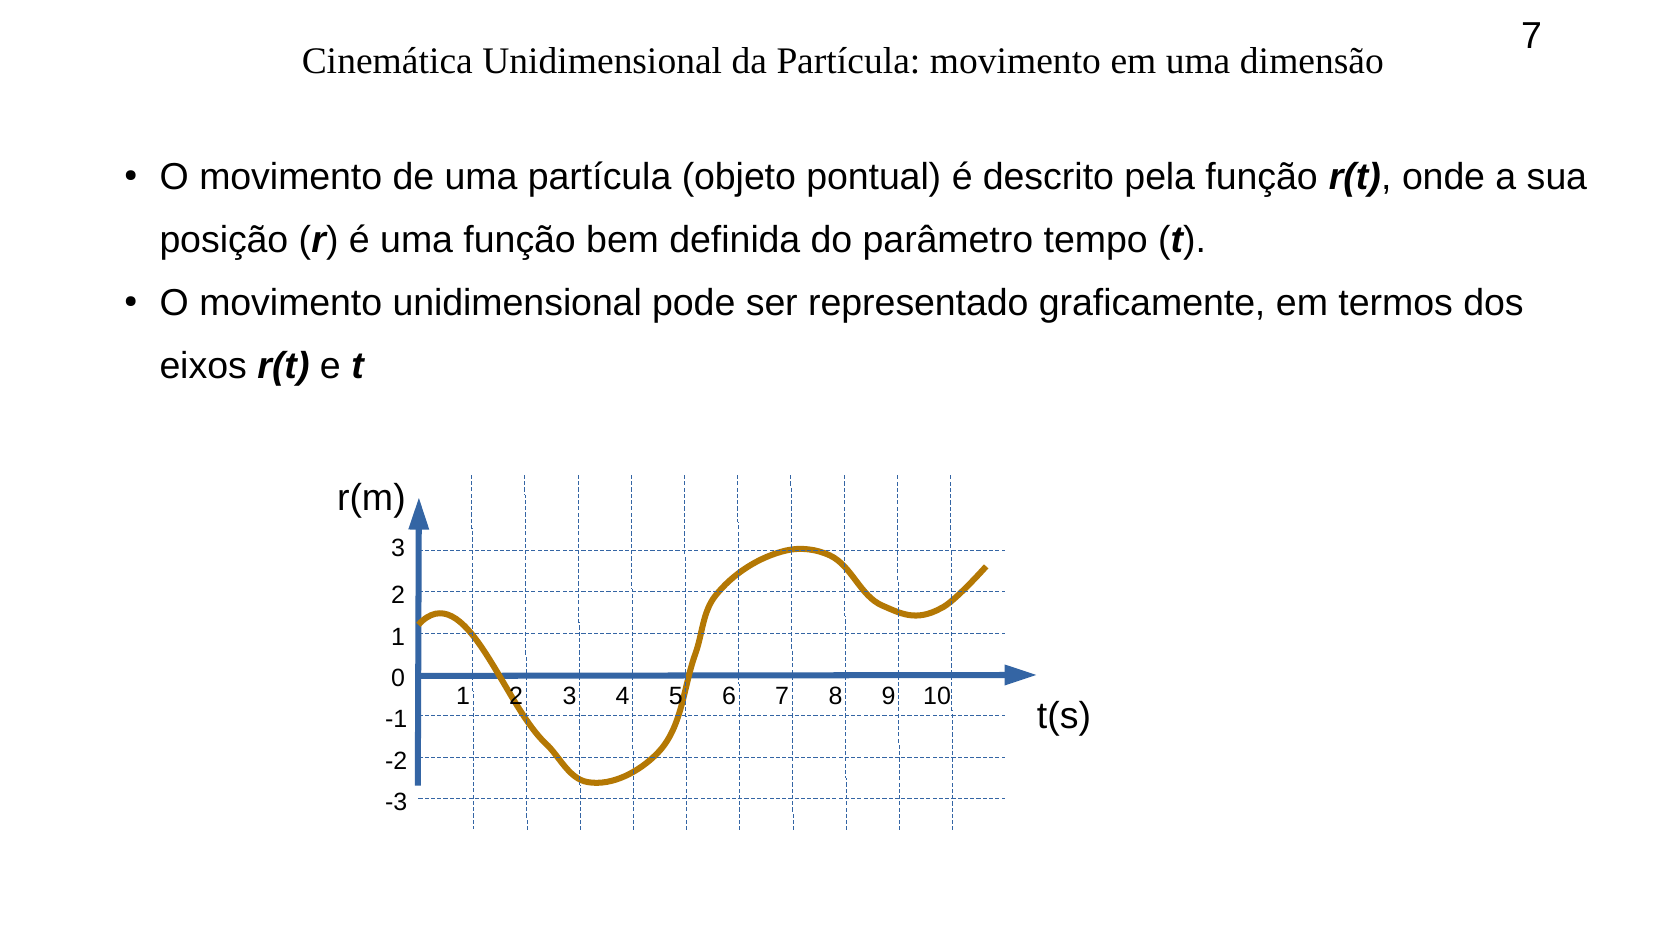

Cinemática Unidimensional da Partícula: movimento em uma dimensão
O movimento de uma partícula (objeto pontual) é descrito pela função r(t), onde a sua posição (r) é uma função bem definida do parâmetro tempo (t).
O movimento unidimensional pode ser representado graficamente, em termos dos eixos r(t) e t
r(m)
3
2
1
0
1
2
3
4
5
6
7
8
9
10
t(s)
-1
-2
-3